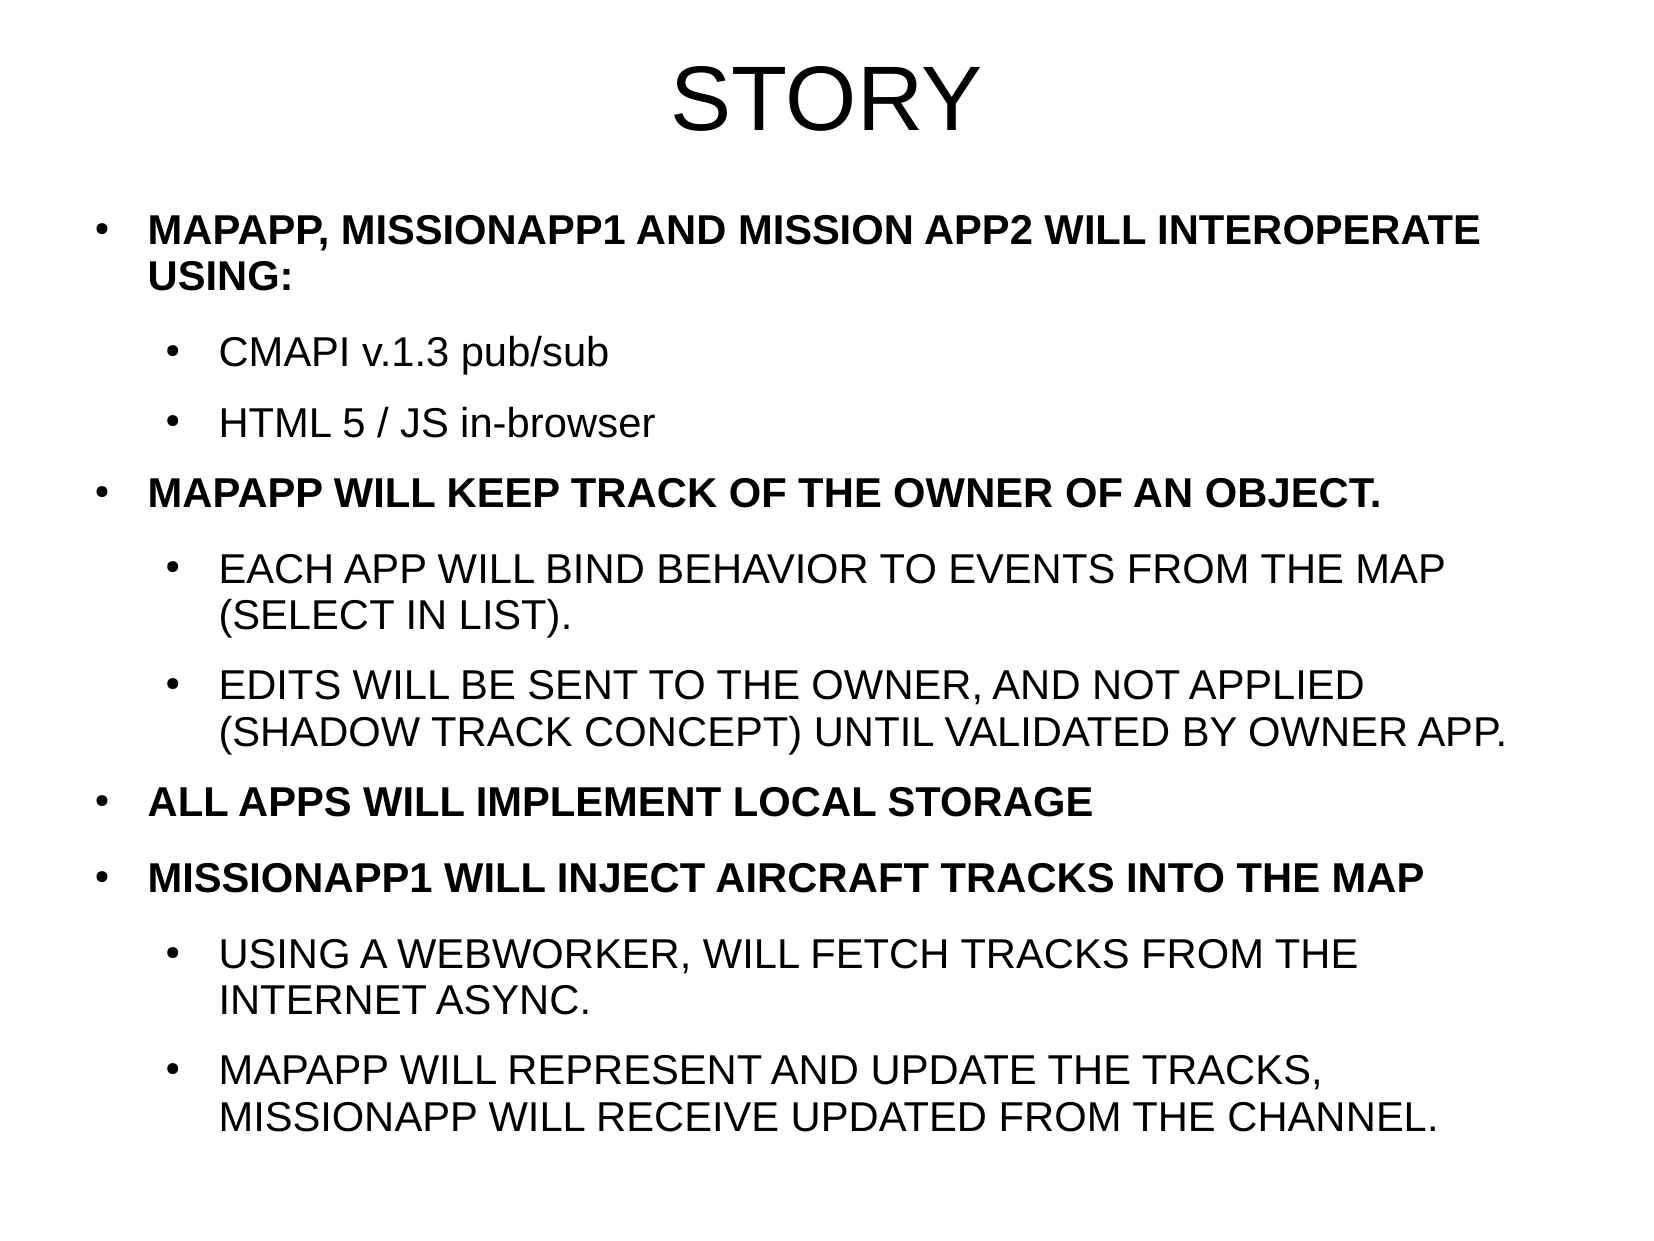

# STORY
MAPAPP, MISSIONAPP1 AND MISSION APP2 WILL INTEROPERATE USING:
CMAPI v.1.3 pub/sub
HTML 5 / JS in-browser
MAPAPP WILL KEEP TRACK OF THE OWNER OF AN OBJECT.
EACH APP WILL BIND BEHAVIOR TO EVENTS FROM THE MAP (SELECT IN LIST).
EDITS WILL BE SENT TO THE OWNER, AND NOT APPLIED (SHADOW TRACK CONCEPT) UNTIL VALIDATED BY OWNER APP.
ALL APPS WILL IMPLEMENT LOCAL STORAGE
MISSIONAPP1 WILL INJECT AIRCRAFT TRACKS INTO THE MAP
USING A WEBWORKER, WILL FETCH TRACKS FROM THE INTERNET ASYNC.
MAPAPP WILL REPRESENT AND UPDATE THE TRACKS, MISSIONAPP WILL RECEIVE UPDATED FROM THE CHANNEL.